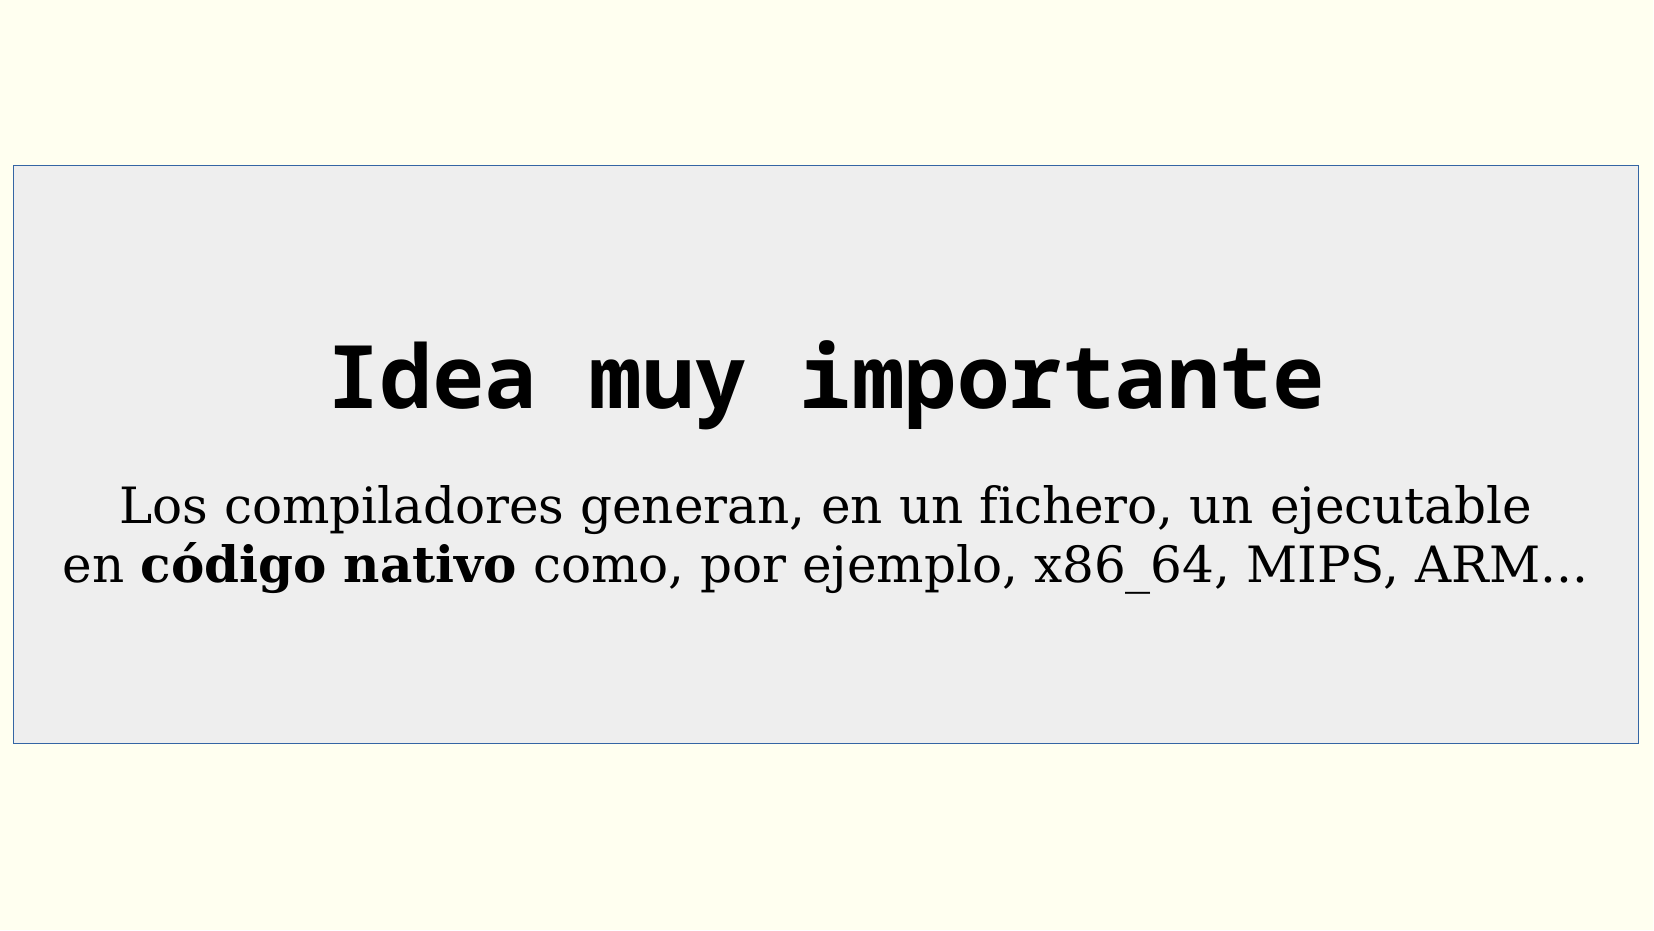

Idea muy importante
Los compiladores generan, en un fichero, un ejecutable
en código nativo como, por ejemplo, x86_64, MIPS, ARM...